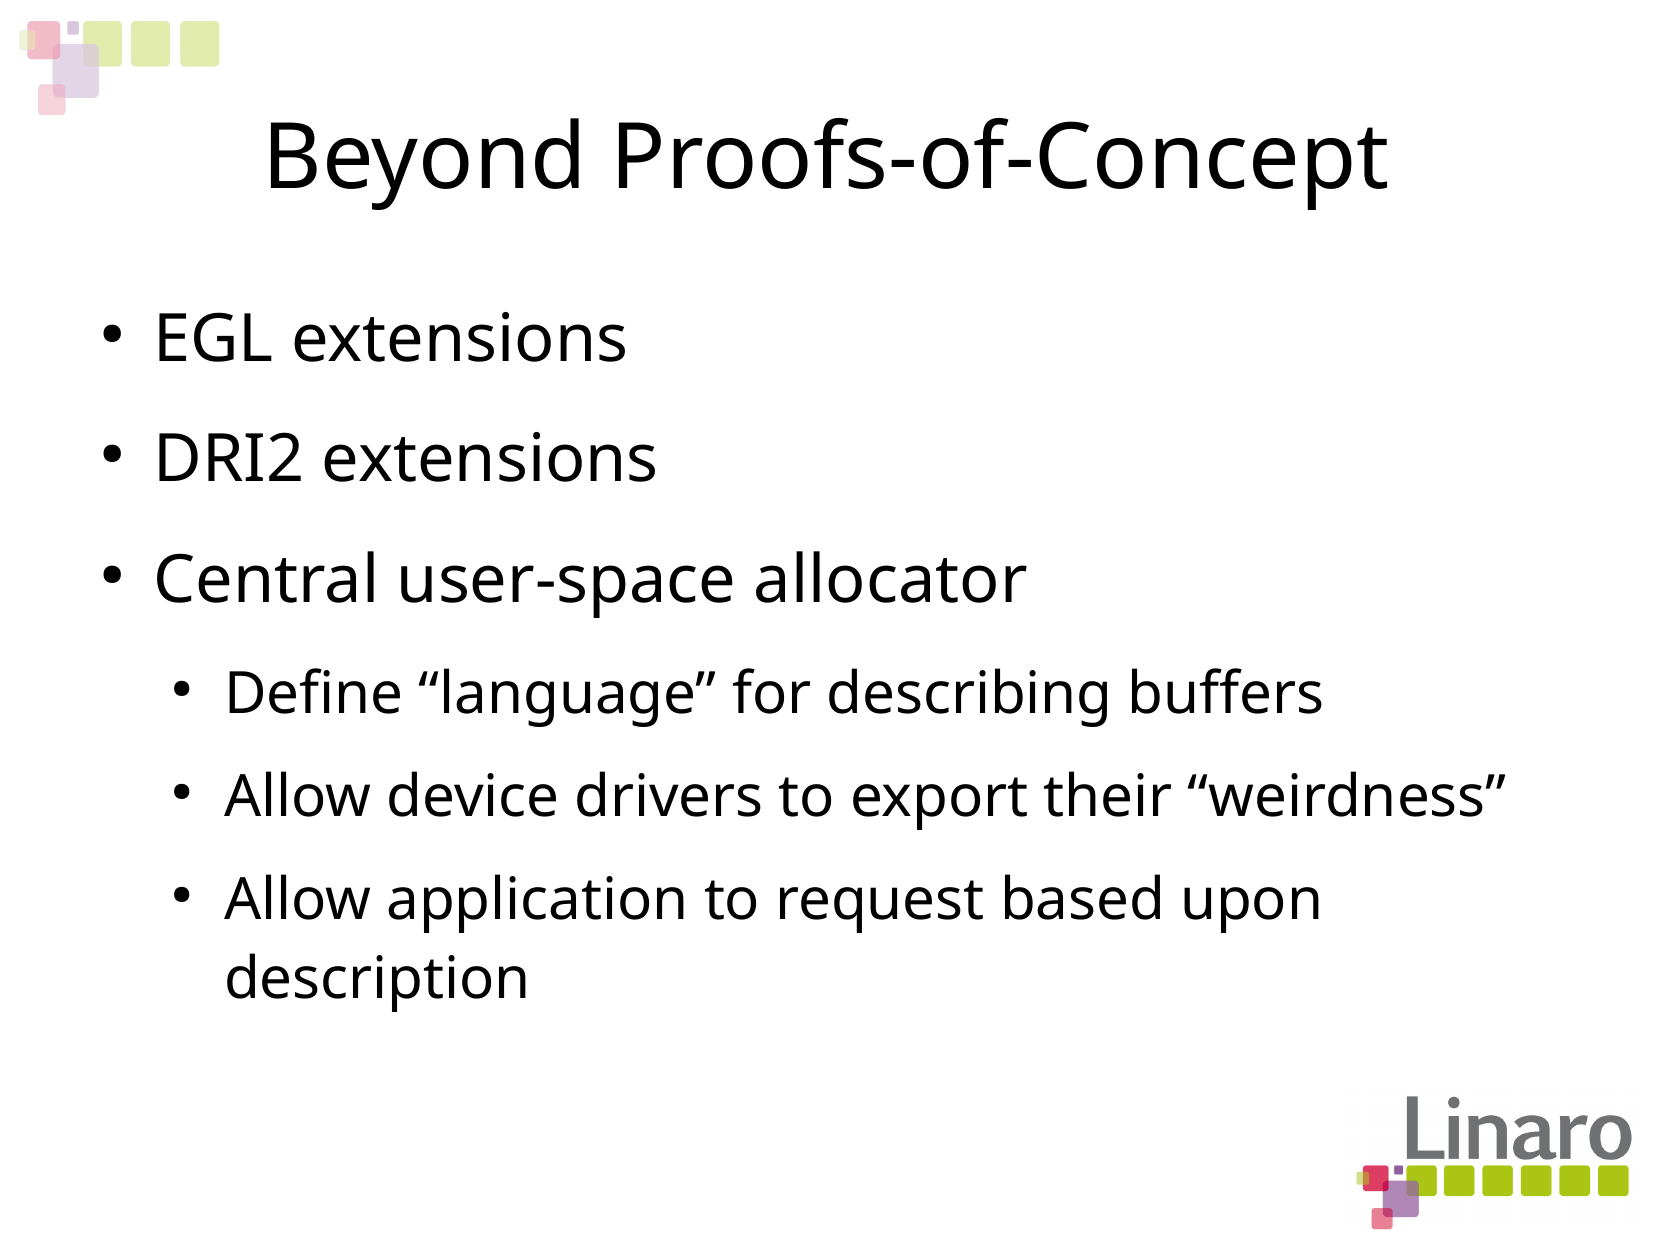

# Beyond Proofs-of-Concept
EGL extensions
DRI2 extensions
Central user-space allocator
Define “language” for describing buffers
Allow device drivers to export their “weirdness”
Allow application to request based upon description